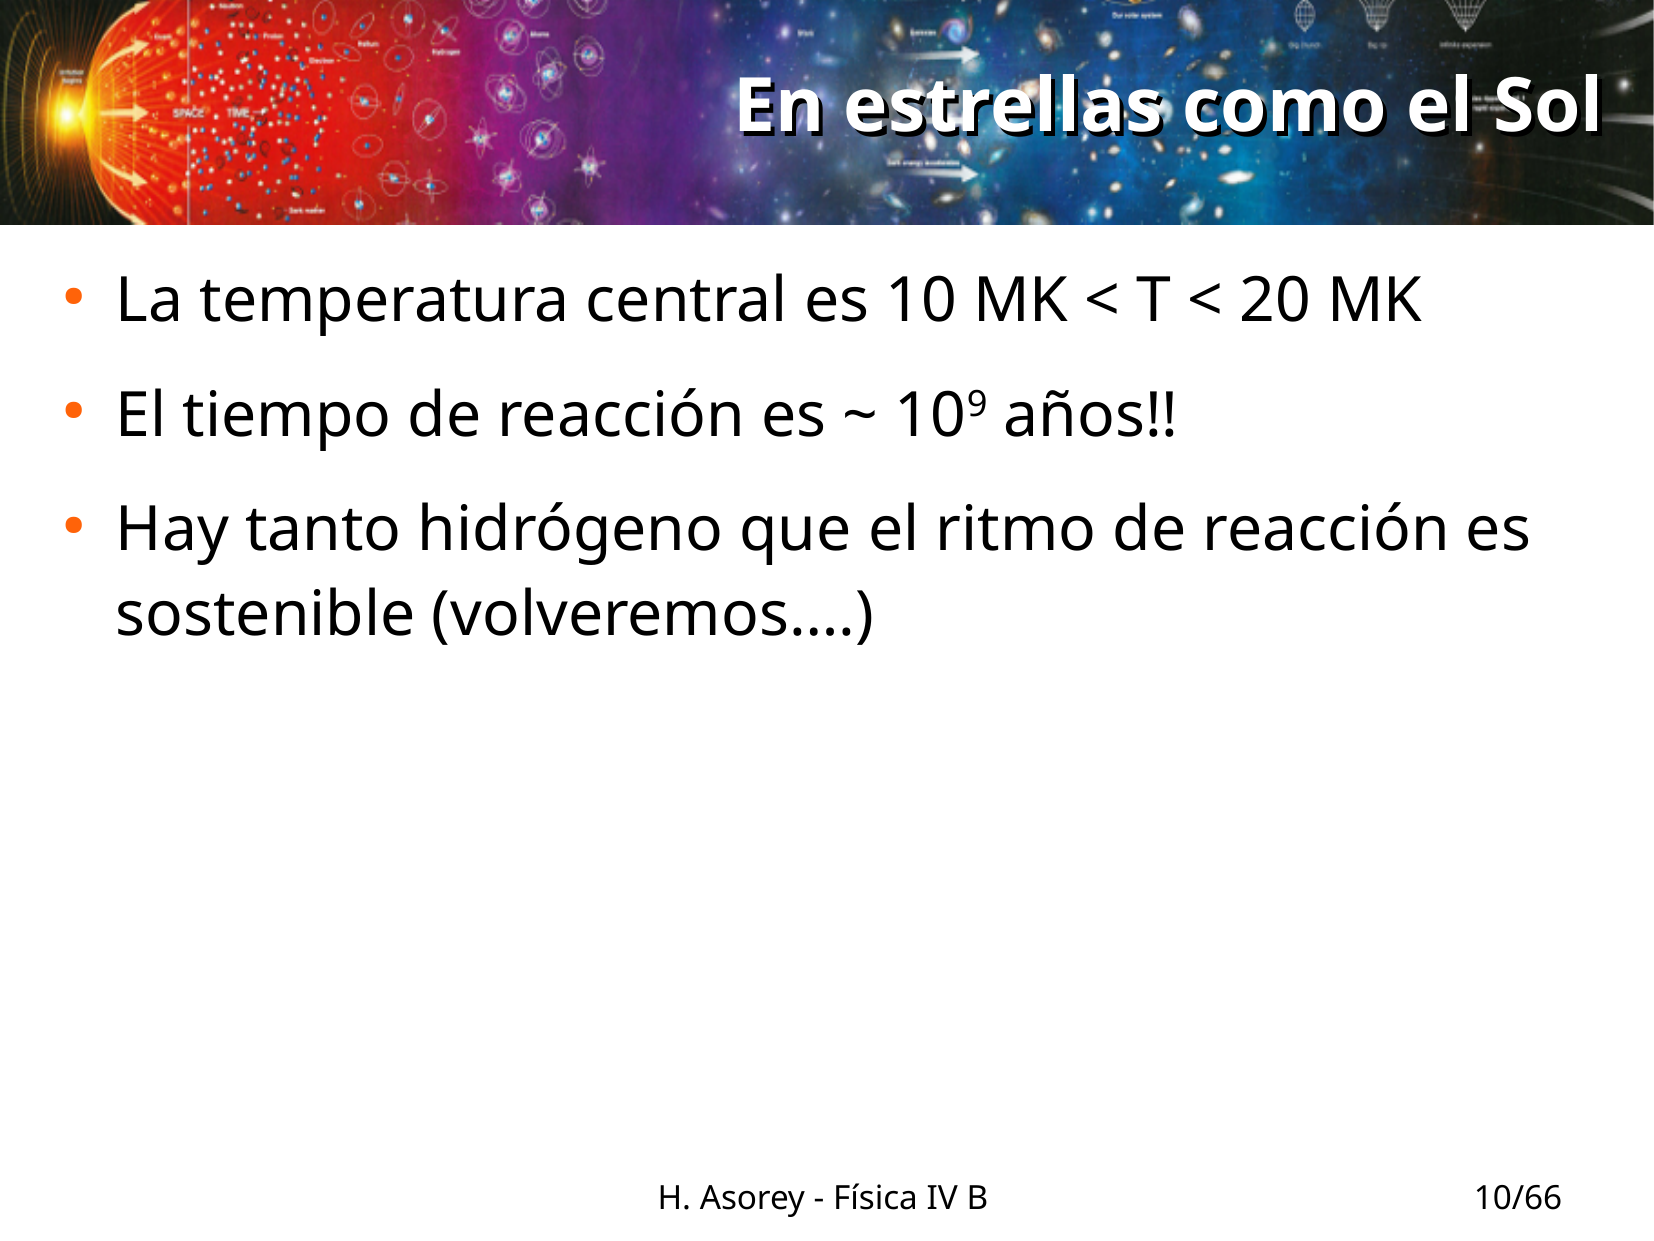

# En estrellas como el Sol
La temperatura central es 10 MK < T < 20 MK
El tiempo de reacción es ~ 109 años!!
Hay tanto hidrógeno que el ritmo de reacción es sostenible (volveremos….)
H. Asorey - Física IV B
10